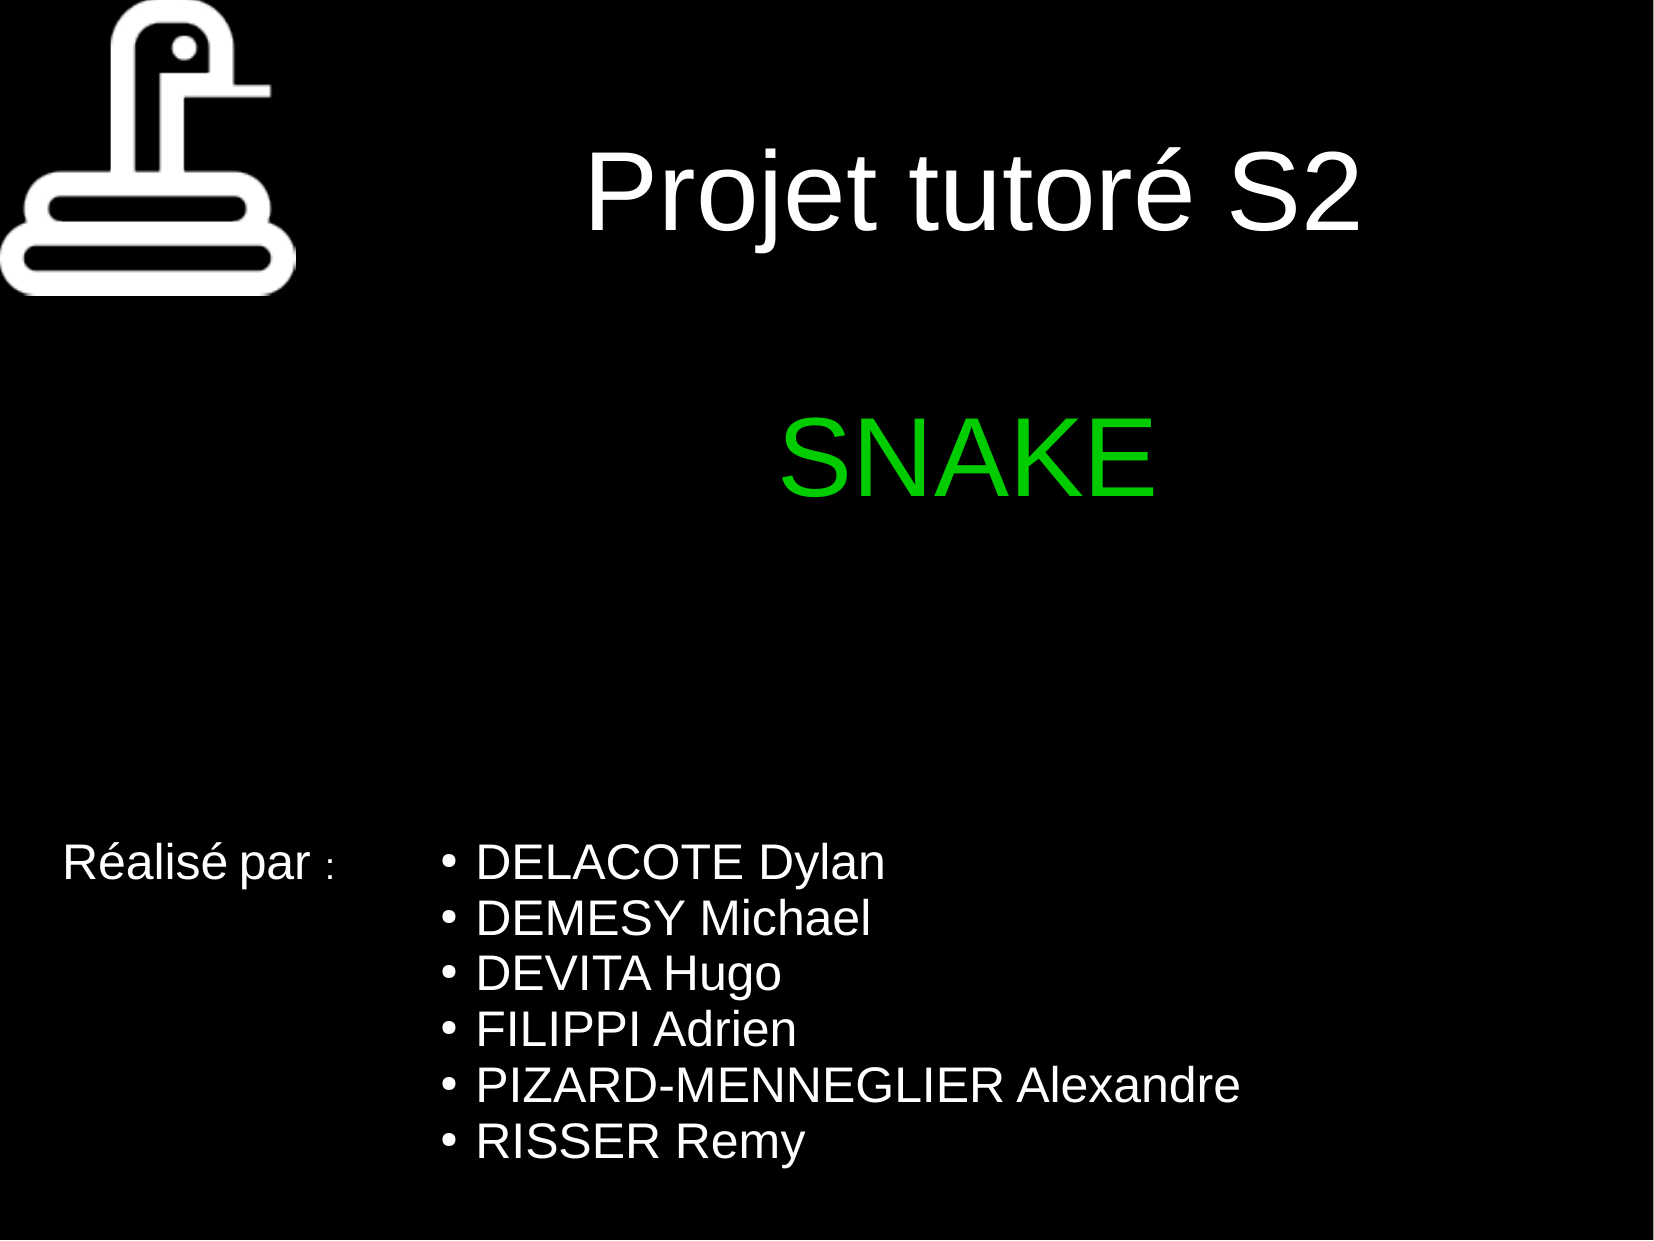

# Projet tutoré S2
SNAKE
Réalisé par :
DELACOTE Dylan
DEMESY Michael
DEVITA Hugo
FILIPPI Adrien
PIZARD-MENNEGLIER Alexandre
RISSER Remy